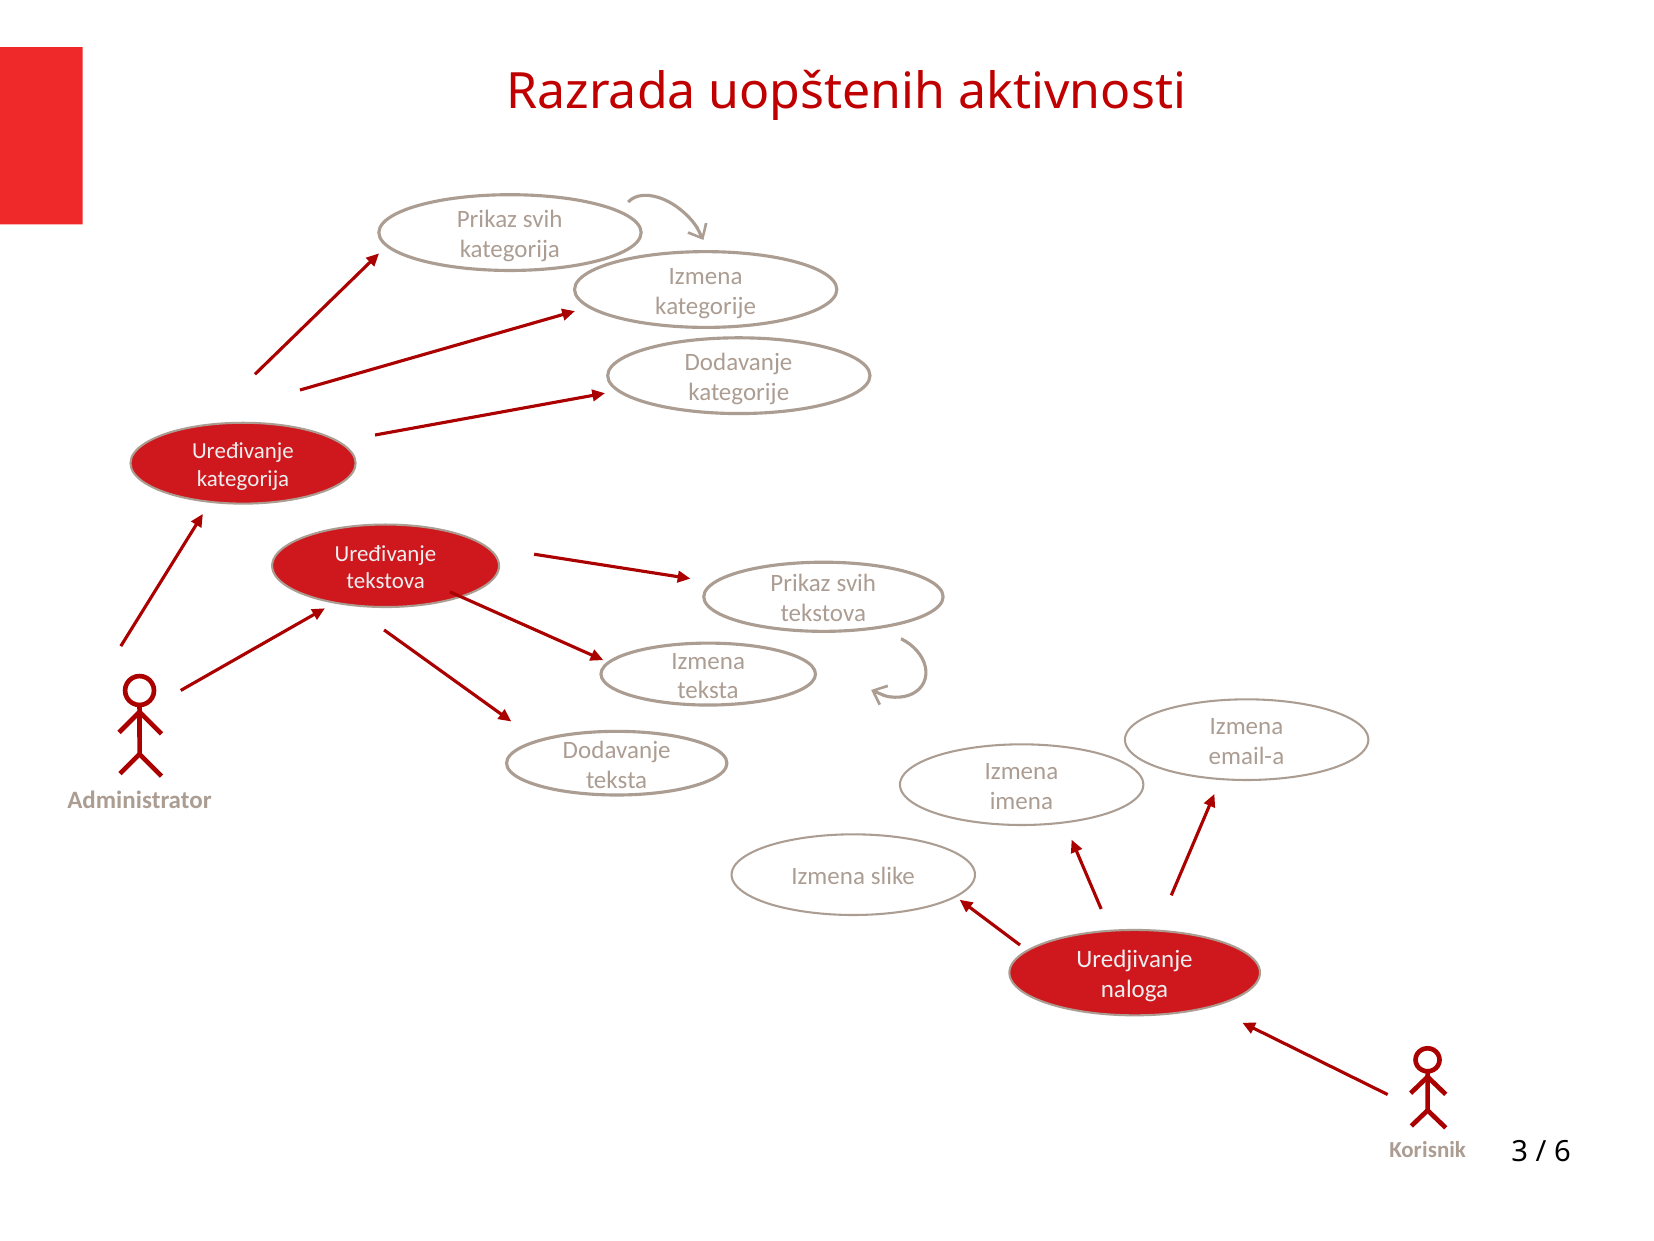

# Razrada uopštenih aktivnosti
Prikaz svih kategorija
Izmena kategorije
Dodavanje kategorije
Uređivanje kategorija
Prikaz svih tekstova
Uređivanje tekstova
Izmena teksta
Dodavanje teksta
Administrator
Izmena email-a
Izmena imena
Izmena slike
Uredjivanje naloga
Korisnik
3